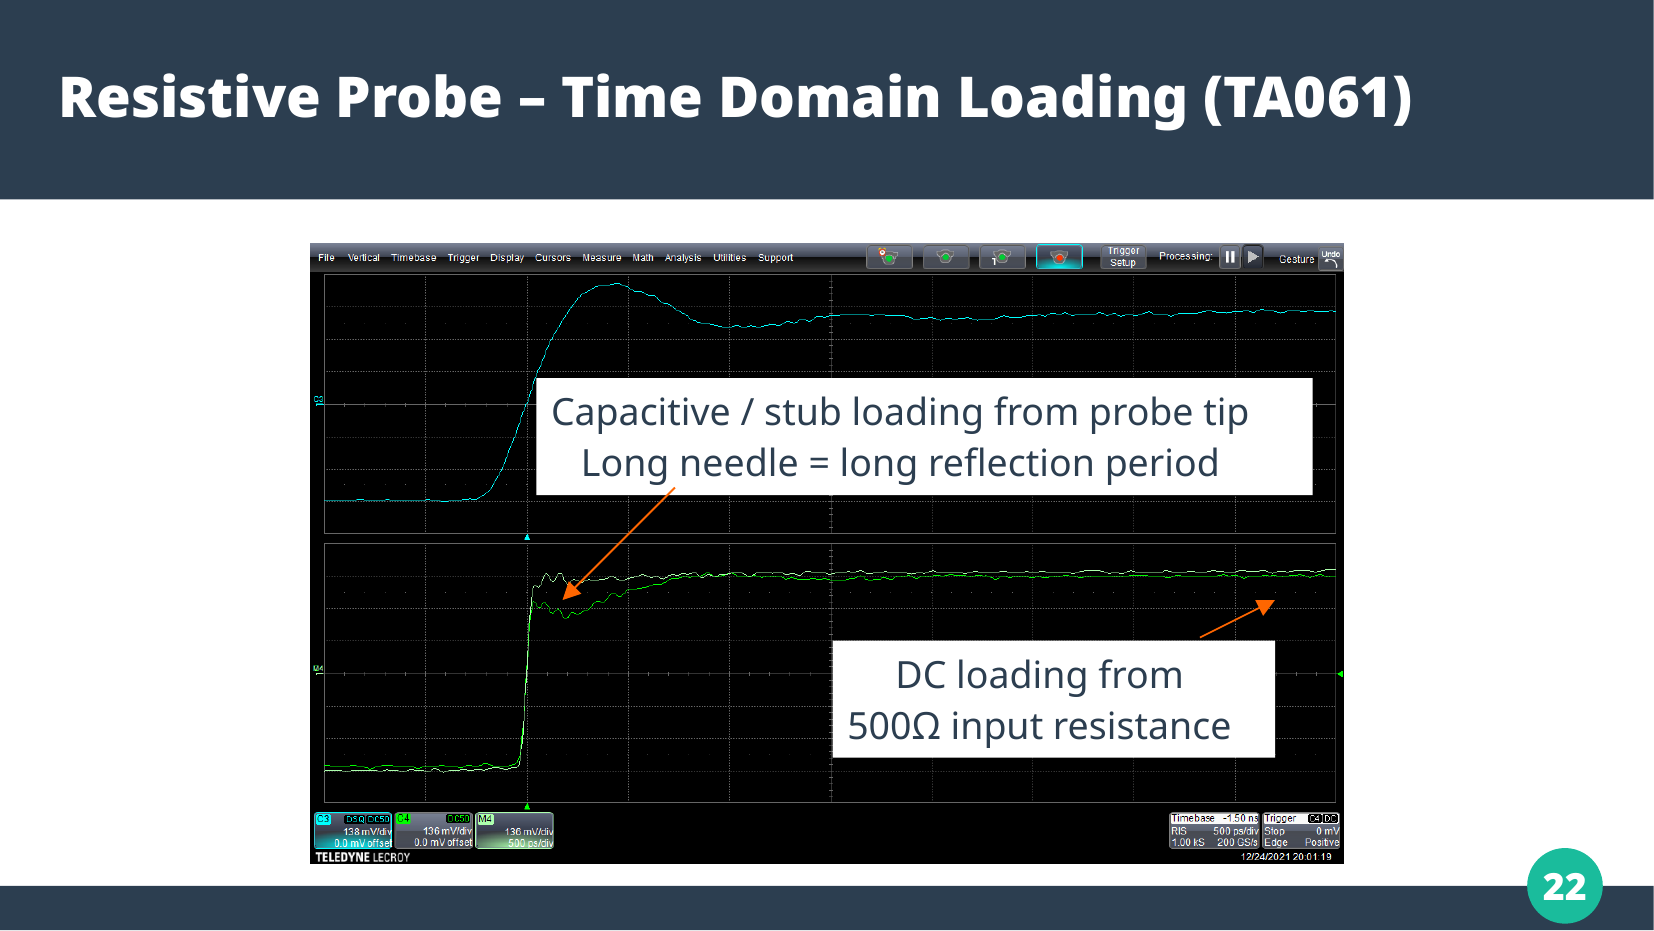

# Resistive Probe – Time Domain Loading (TA061)
Capacitive / stub loading from probe tip
Long needle = long reflection period
DC loading from
500Ω input resistance